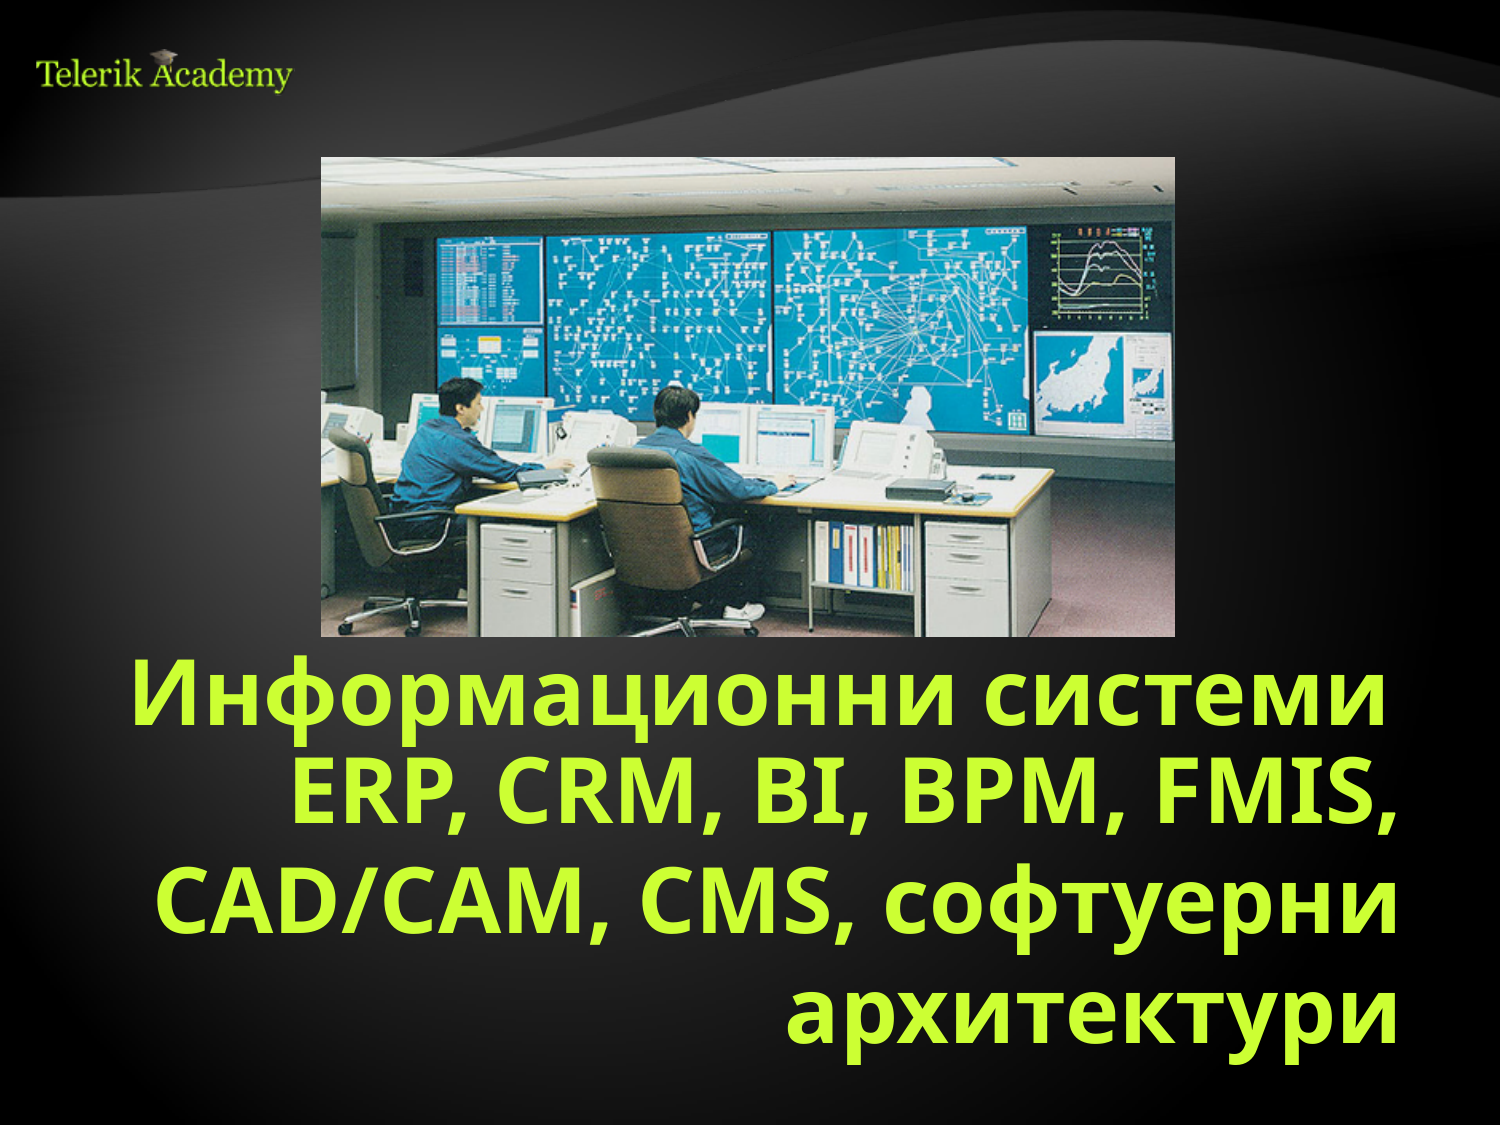

# Информационни системи
ERP, CRM, BI, BPM, FMIS, CAD/CAM, CMS, софтуерни архитектури